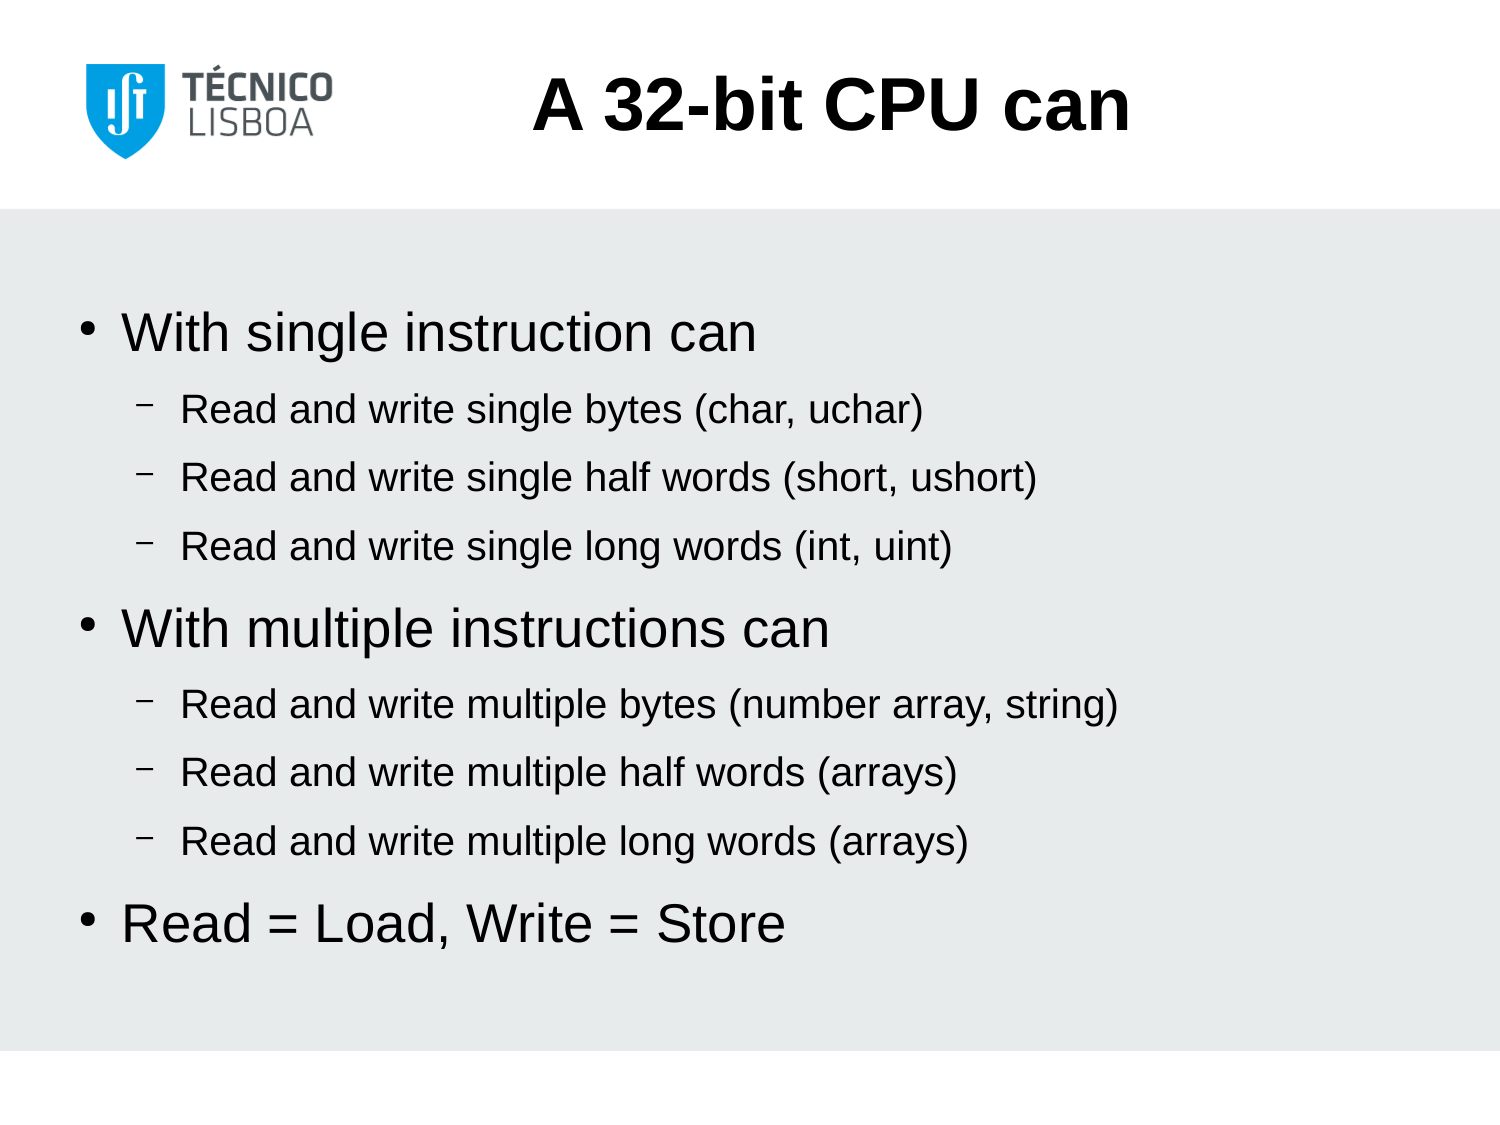

# A 32-bit CPU can
With single instruction can
Read and write single bytes (char, uchar)
Read and write single half words (short, ushort)
Read and write single long words (int, uint)
With multiple instructions can
Read and write multiple bytes (number array, string)
Read and write multiple half words (arrays)
Read and write multiple long words (arrays)
Read = Load, Write = Store